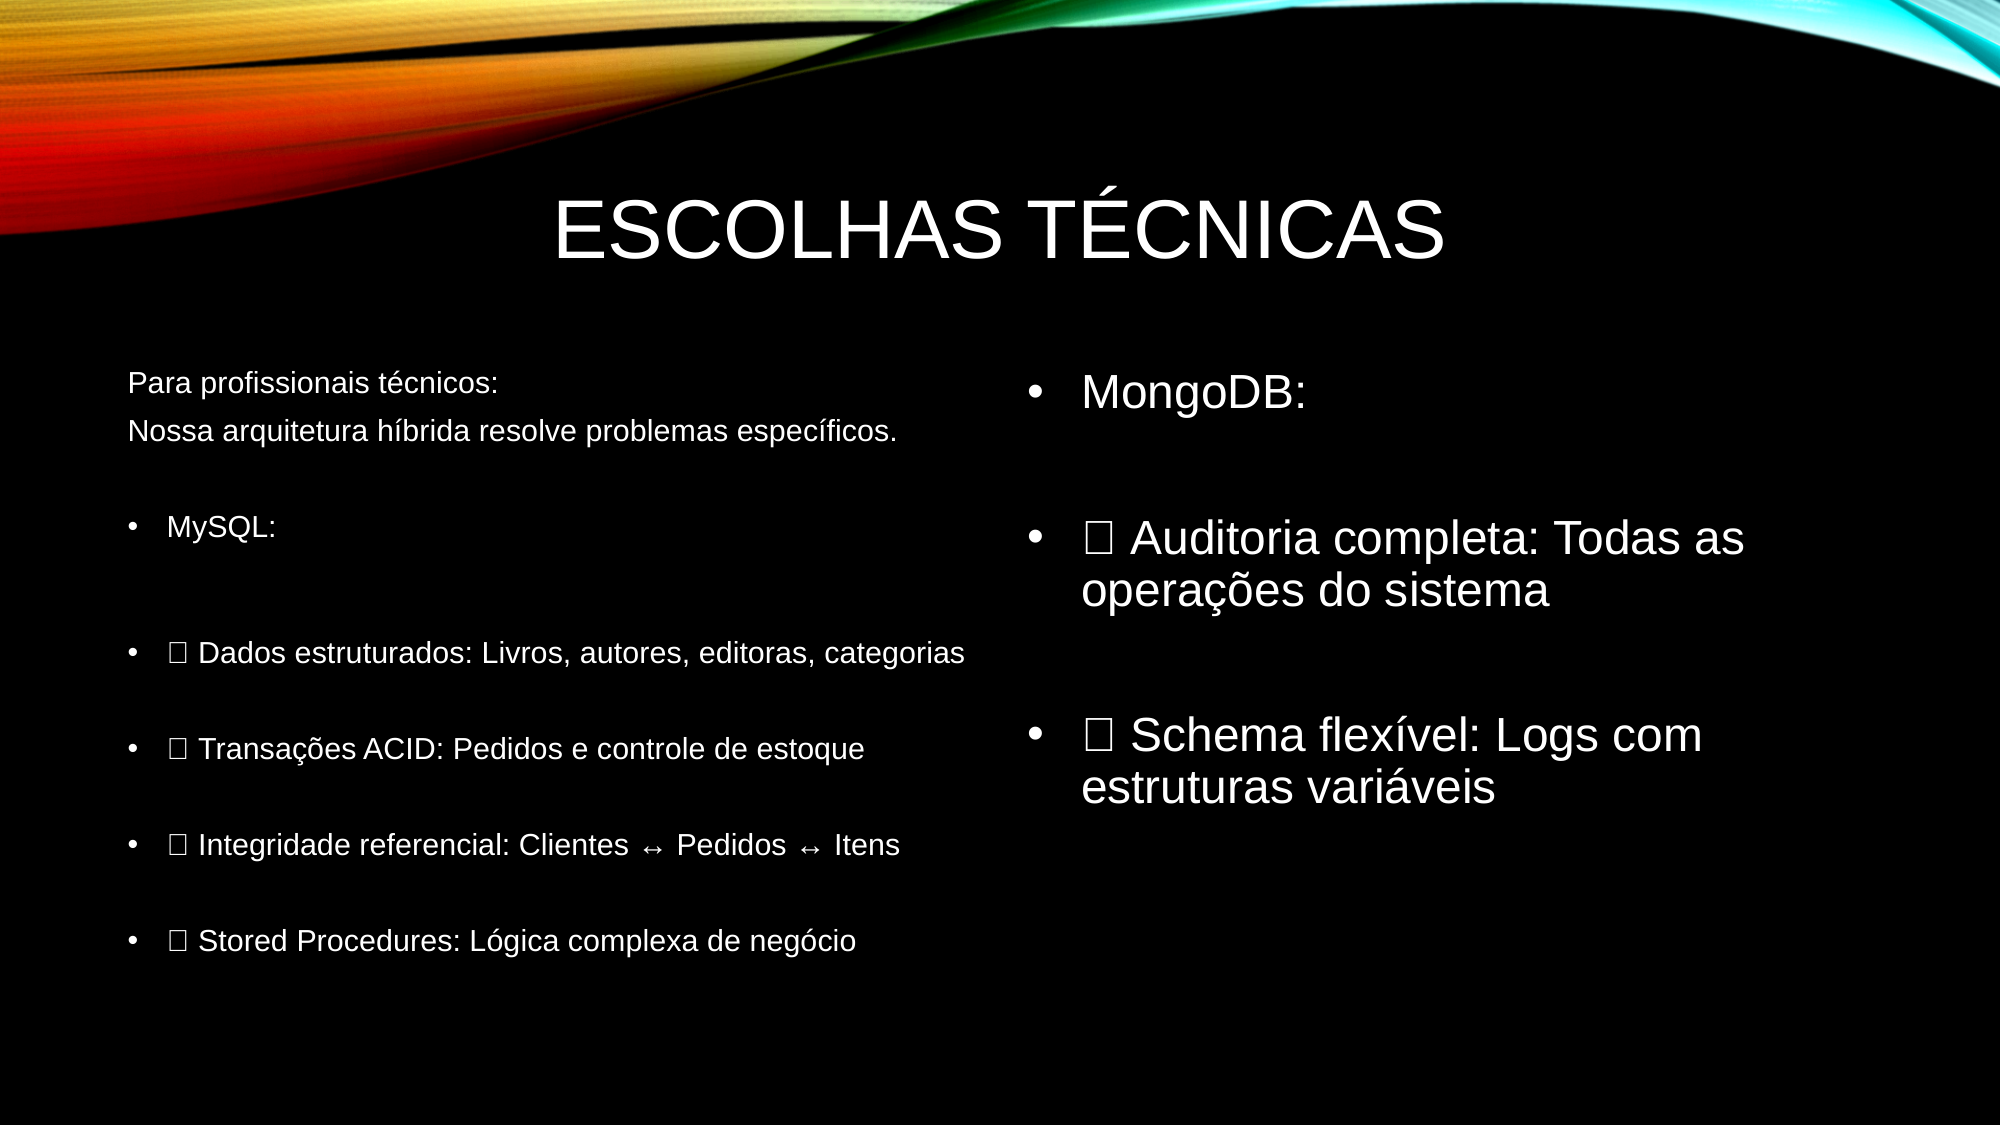

# ESCOLHAS TÉCNICAS
Para profissionais técnicos:
Nossa arquitetura híbrida resolve problemas específicos.
MySQL:
✅ Dados estruturados: Livros, autores, editoras, categorias
✅ Transações ACID: Pedidos e controle de estoque
✅ Integridade referencial: Clientes ↔ Pedidos ↔ Itens
✅ Stored Procedures: Lógica complexa de negócio
MongoDB:
✅ Auditoria completa: Todas as operações do sistema
✅ Schema flexível: Logs com estruturas variáveis